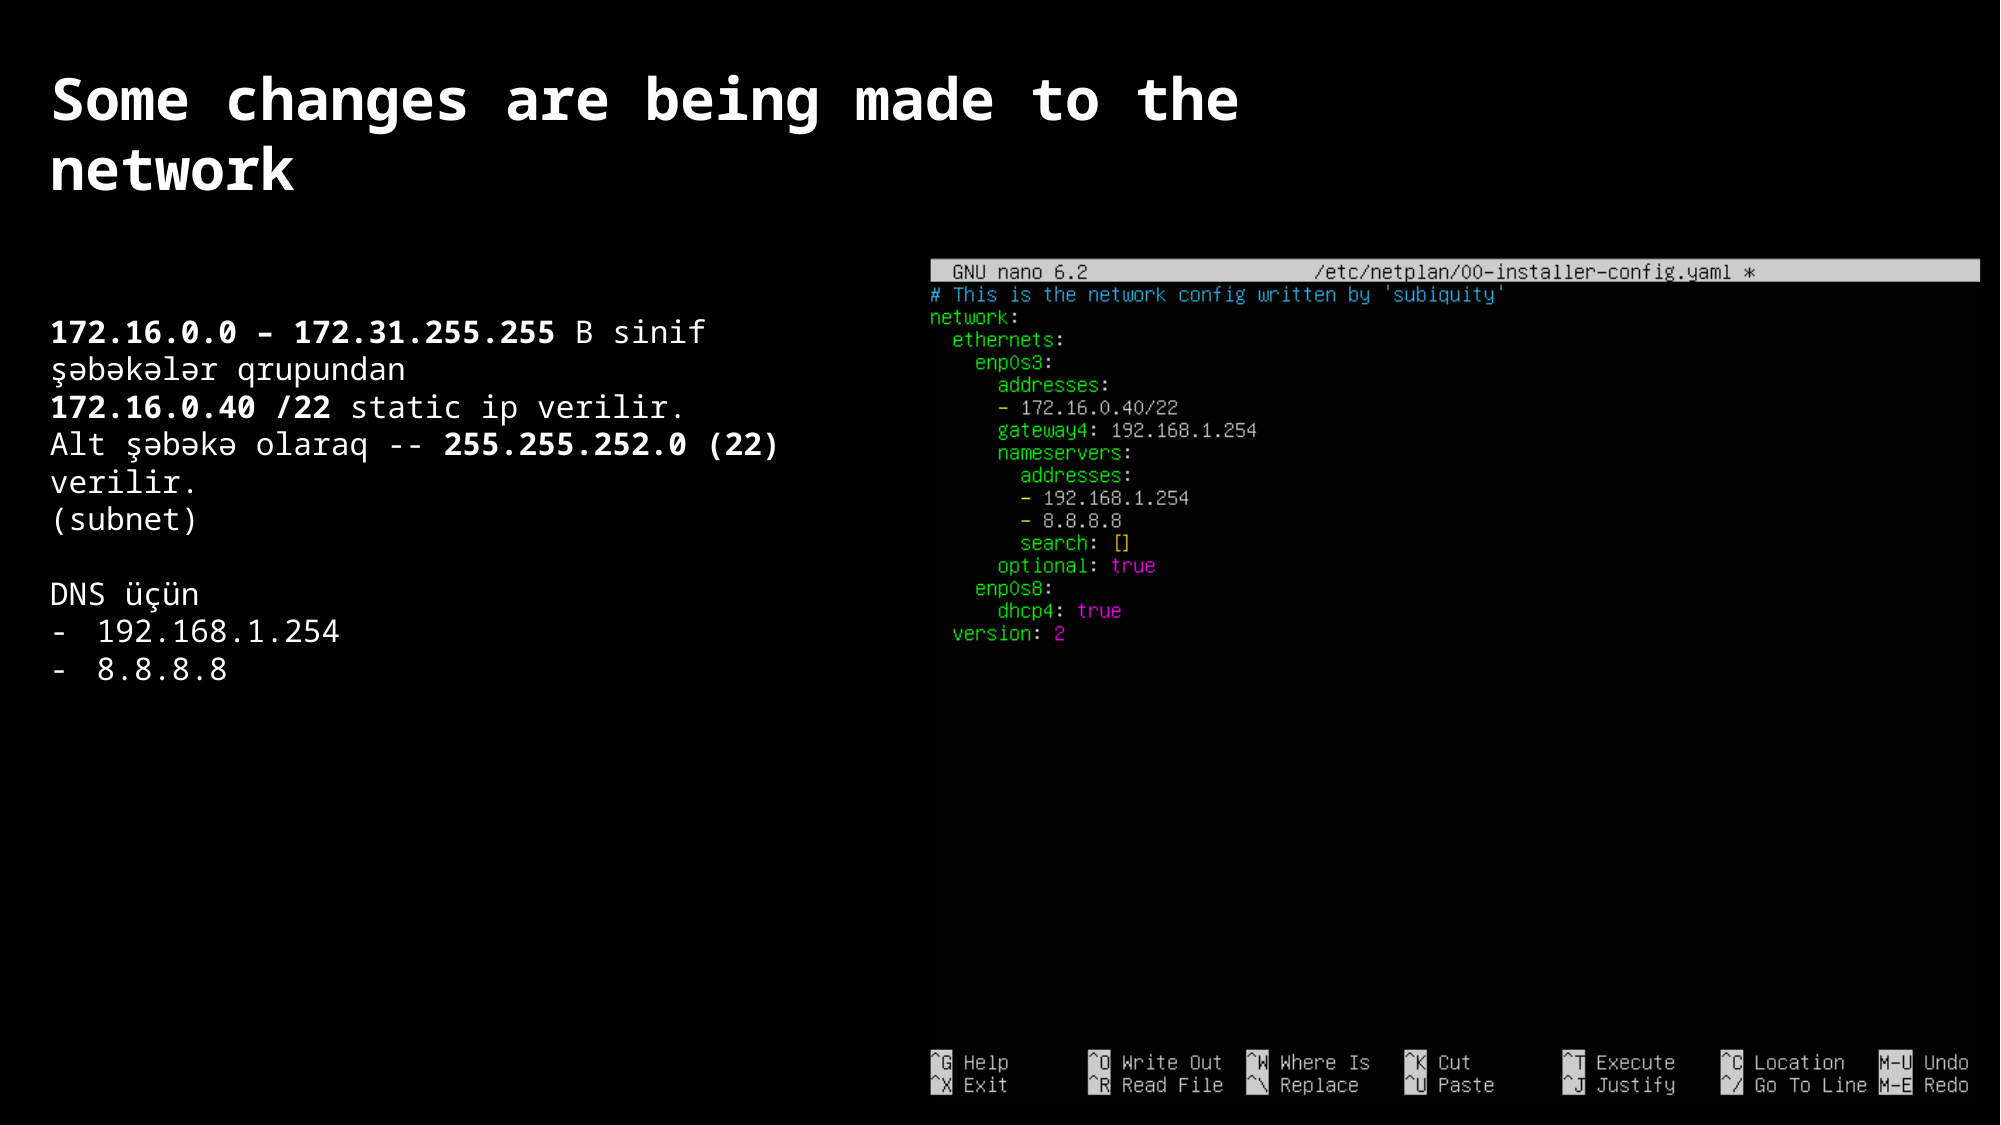

Some changes are being made to the network
172.16.0.0 – 172.31.255.255 B sinif şəbəkələr qrupundan
172.16.0.40 /22 static ip verilir.
Alt şəbəkə olaraq -- 255.255.252.0 (22) verilir.
(subnet)
DNS üçün
192.168.1.254
8.8.8.8